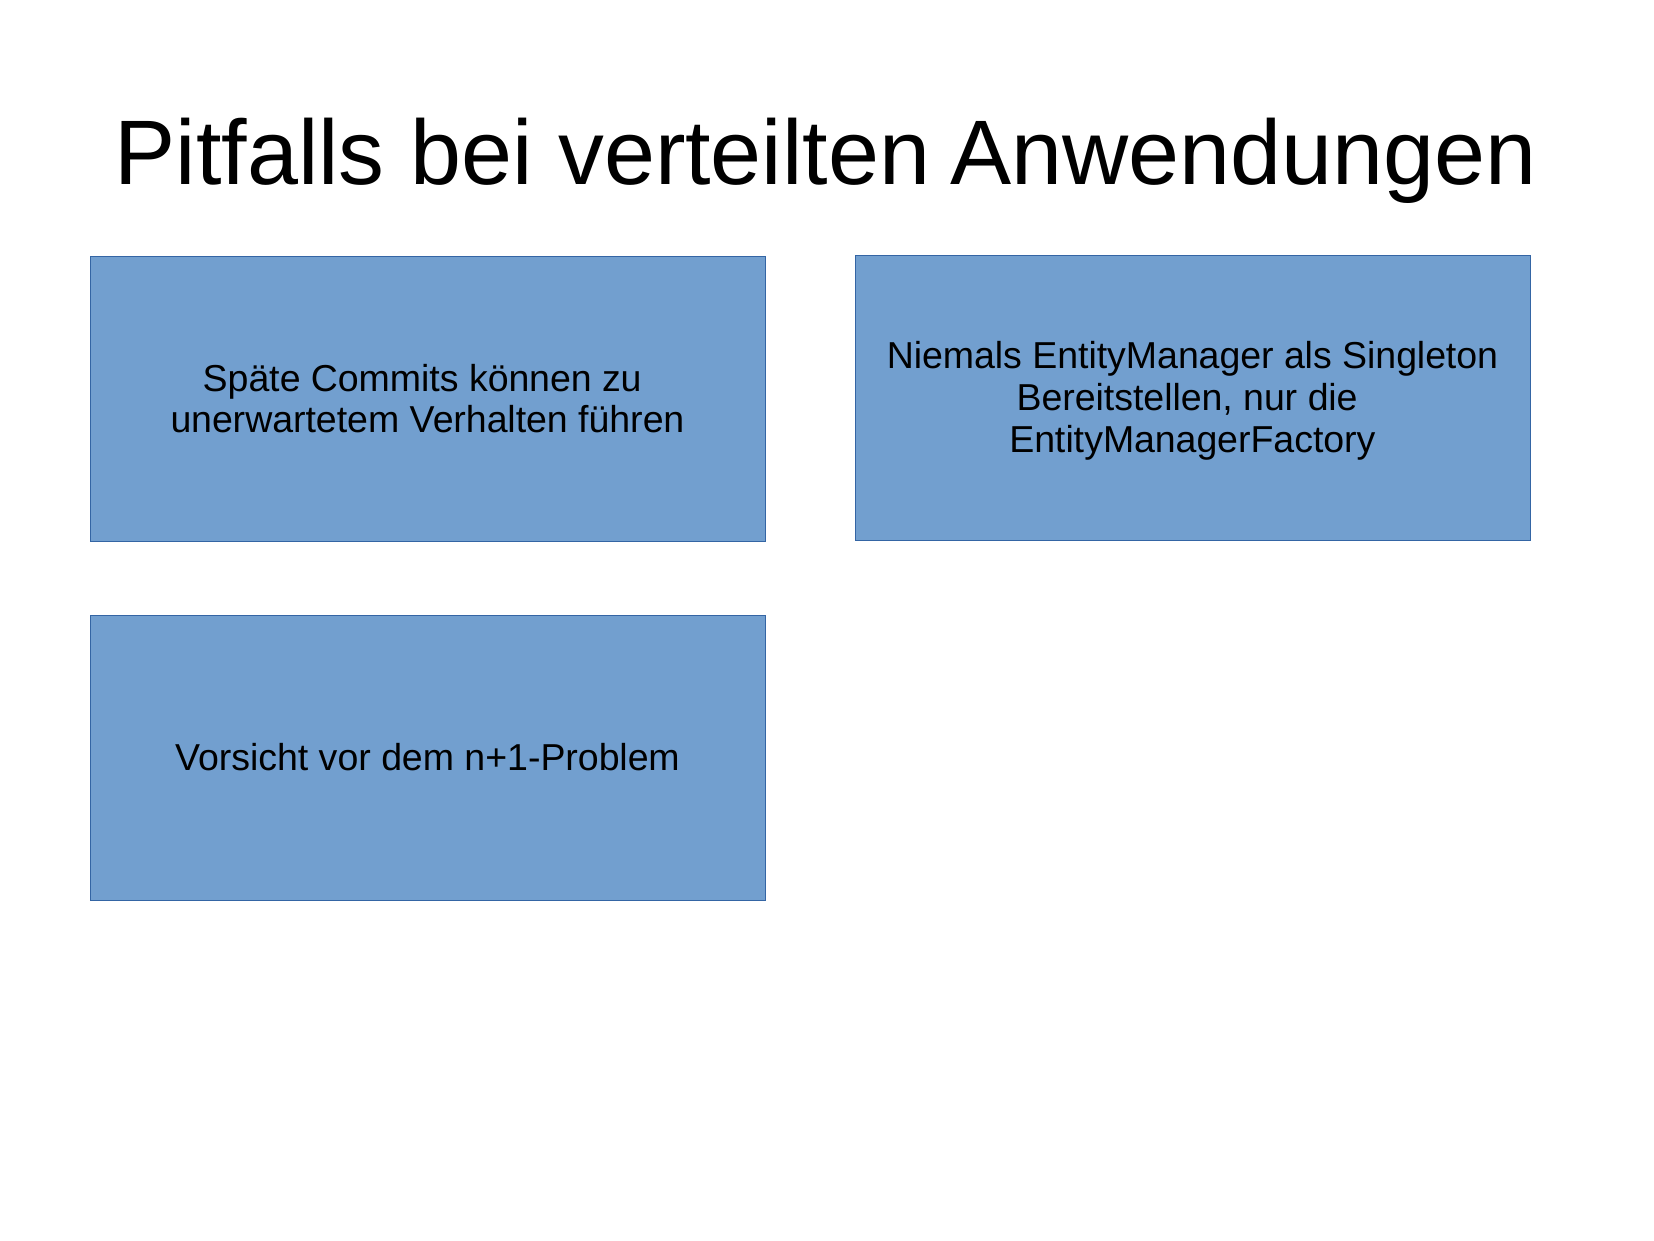

# Pitfalls bei verteilten Anwendungen
Niemals EntityManager als Singleton
Bereitstellen, nur die
EntityManagerFactory
Späte Commits können zu
unerwartetem Verhalten
führen, bei verteilten Anwendungen
Späte Commits können zu
unerwartetem Verhalten führen
Vorsicht vor dem n+1-Problem